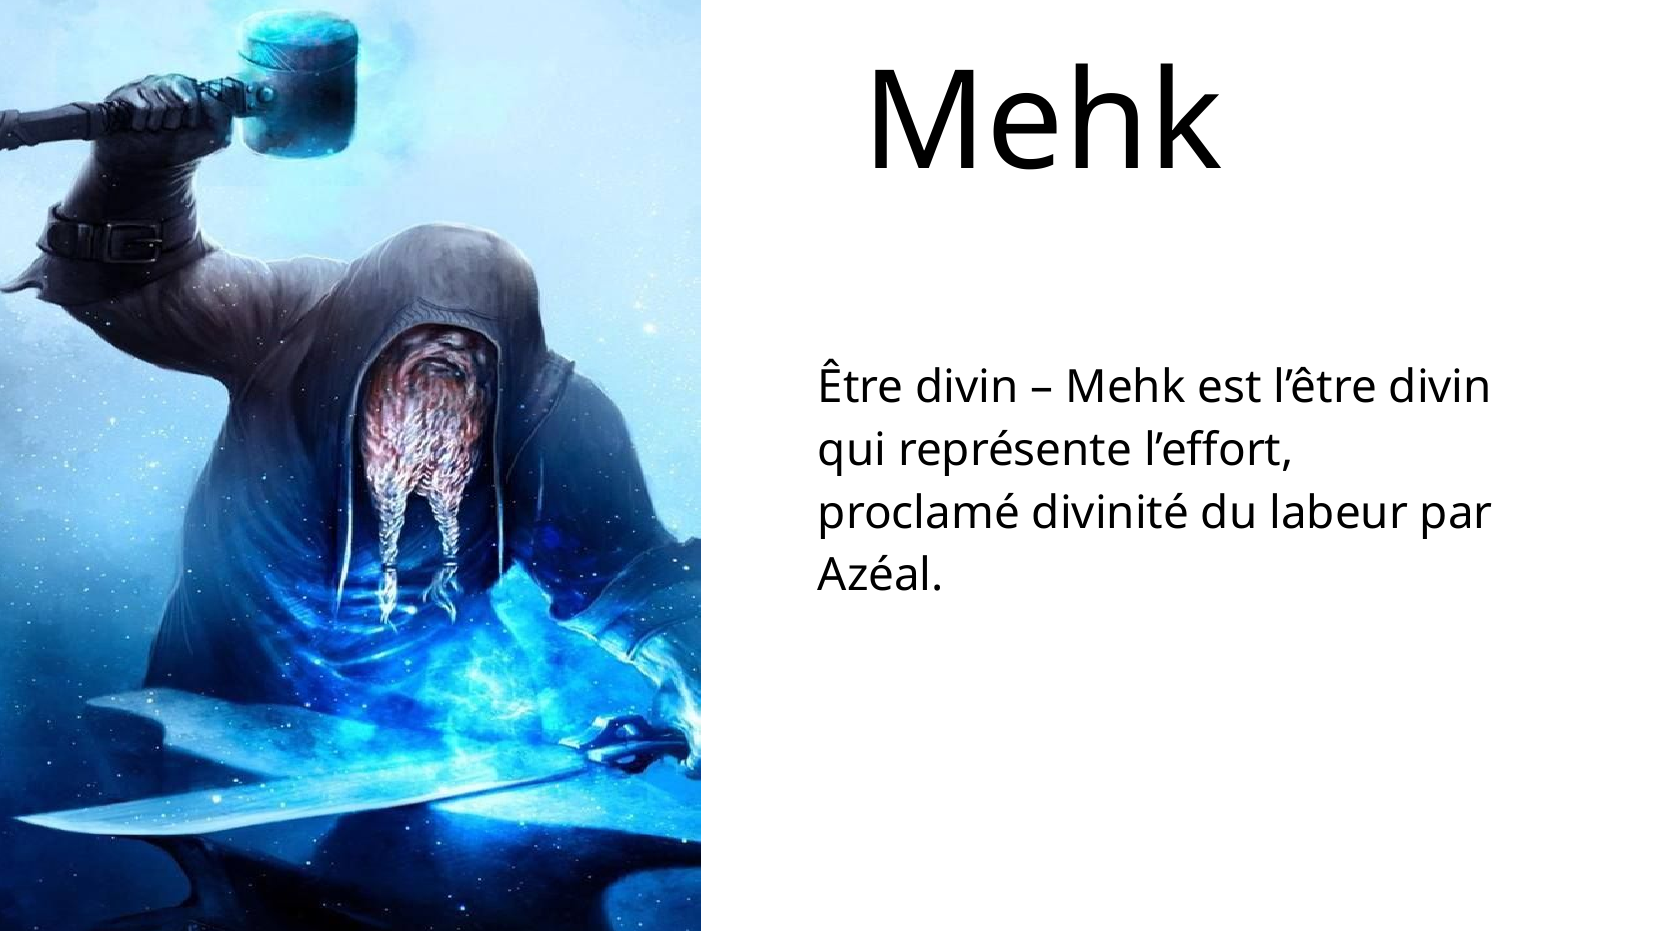

# Mehk
Être divin – Mehk est l’être divin qui représente l’effort, proclamé divinité du labeur par Azéal.